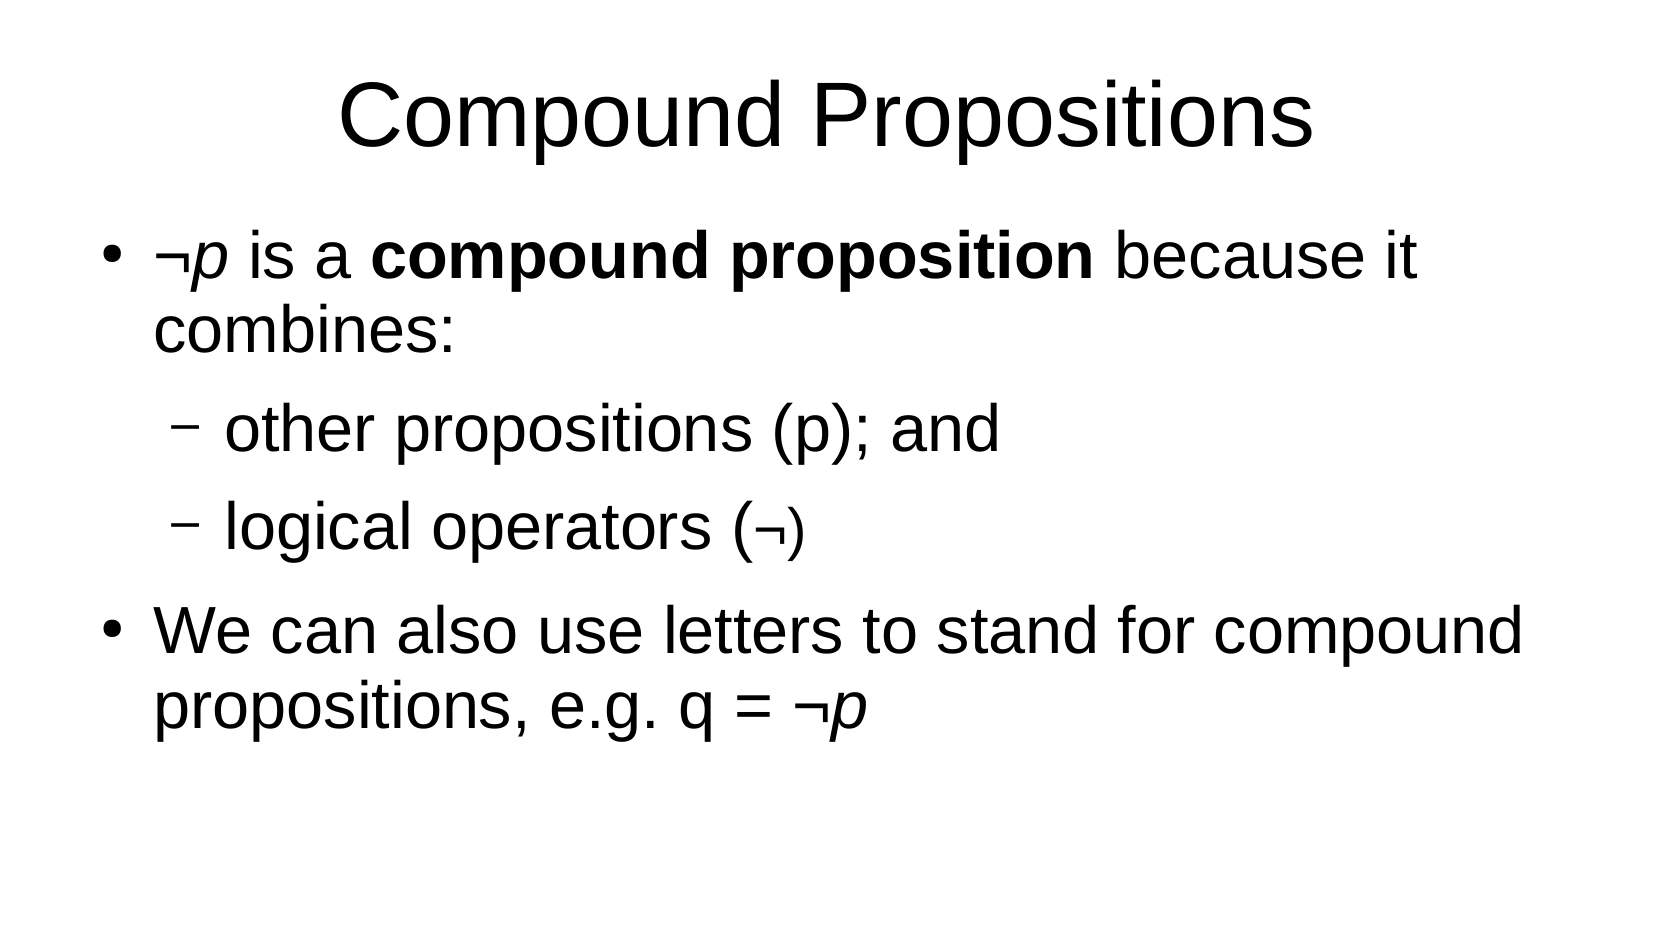

# Compound Propositions
¬p is a compound proposition because it combines:
other propositions (p); and
logical operators (¬)
We can also use letters to stand for compound propositions, e.g. q = ¬p